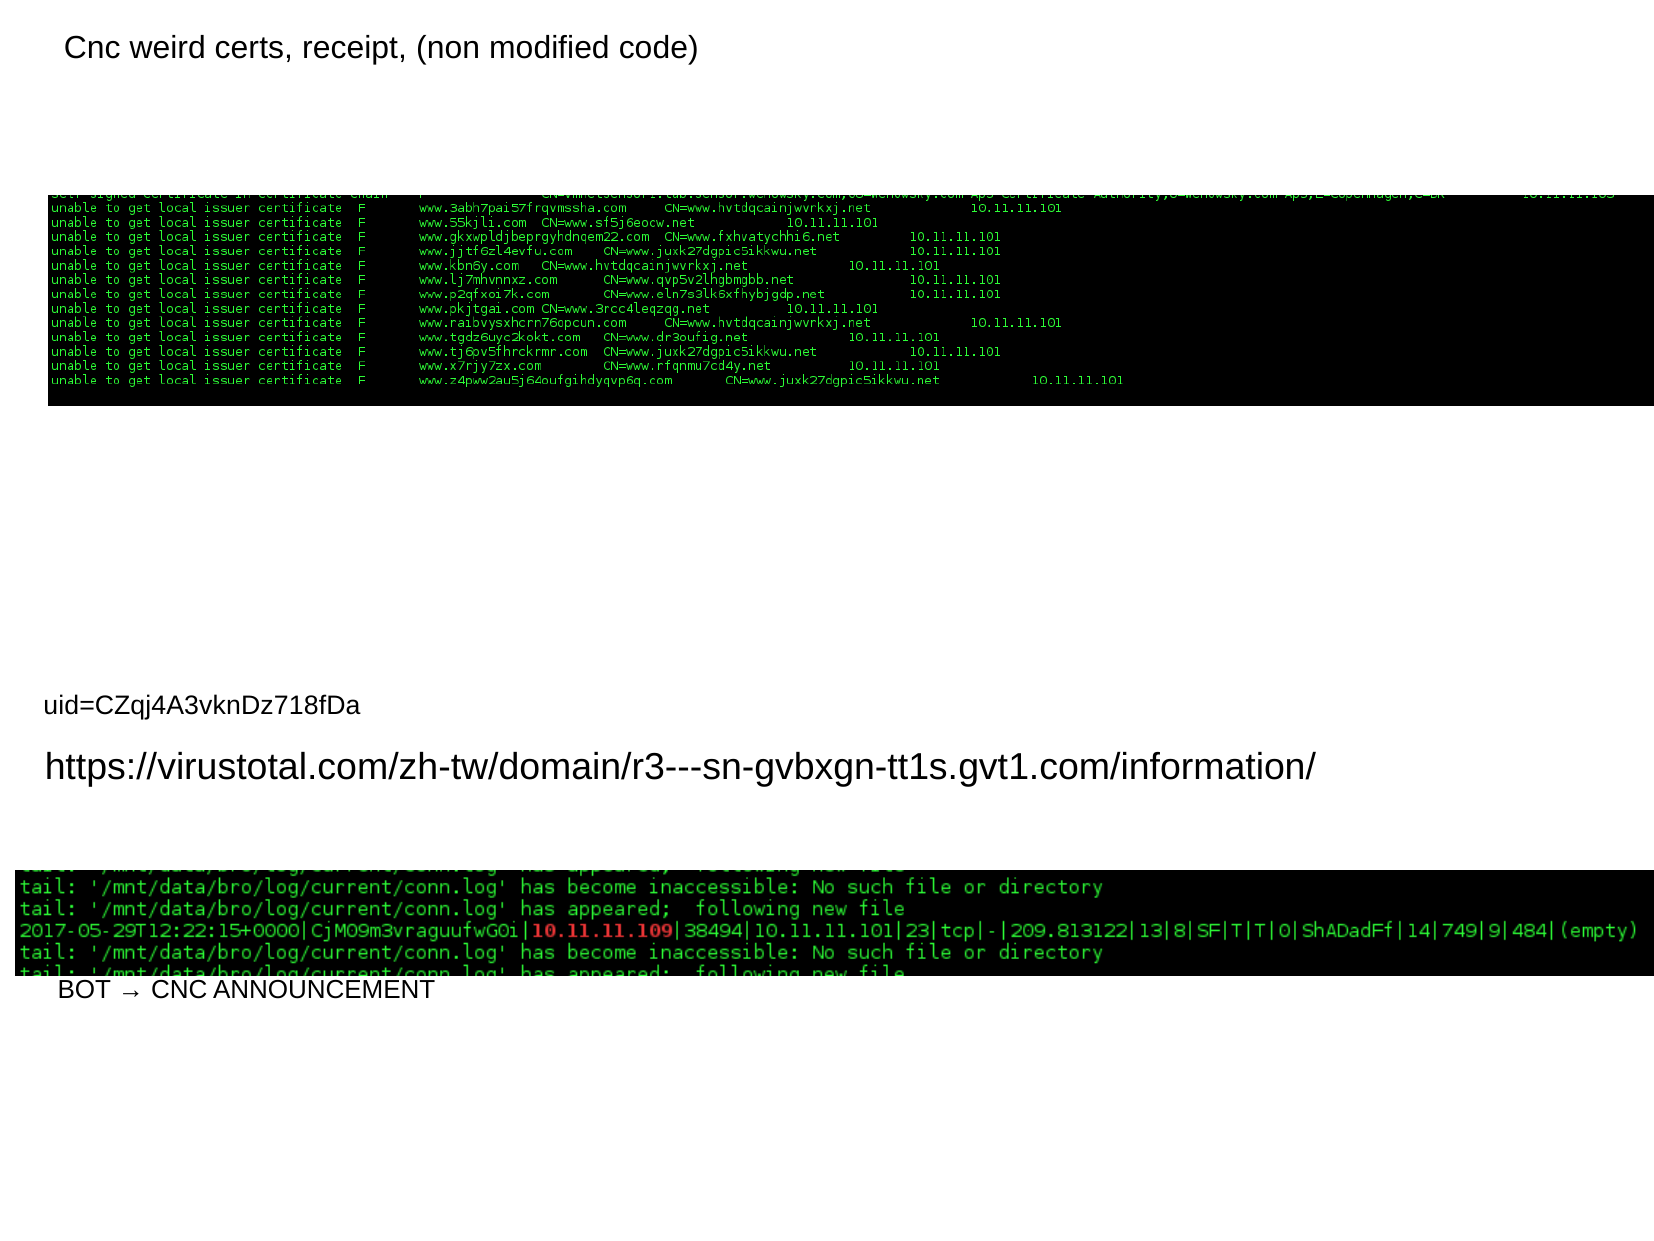

# Cnc weird certs, receipt, (non modified code)
uid=CZqj4A3vknDz718fDa
https://virustotal.com/zh-tw/domain/r3---sn-gvbxgn-tt1s.gvt1.com/information/
BOT → CNC ANNOUNCEMENT